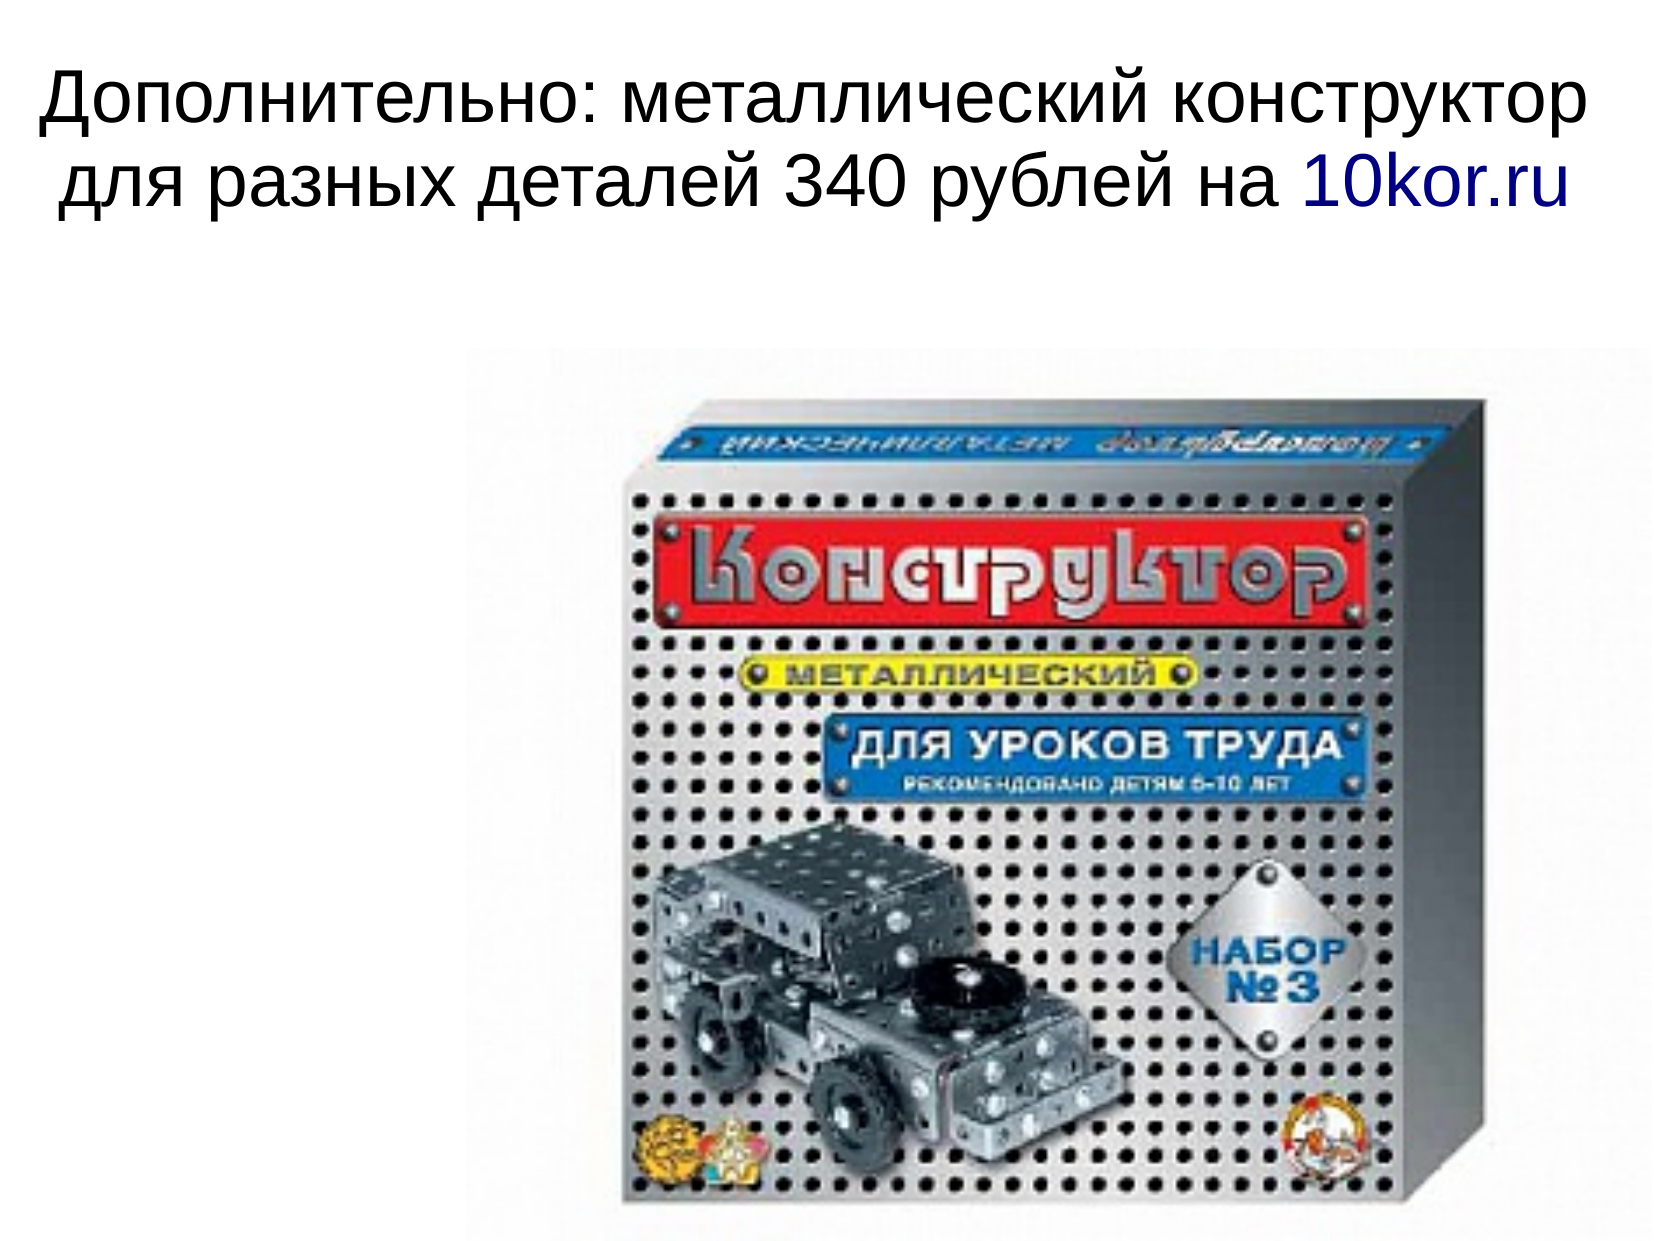

# Дополнительно: металлический конструктор для разных деталей 340 рублей на 10kor.ru